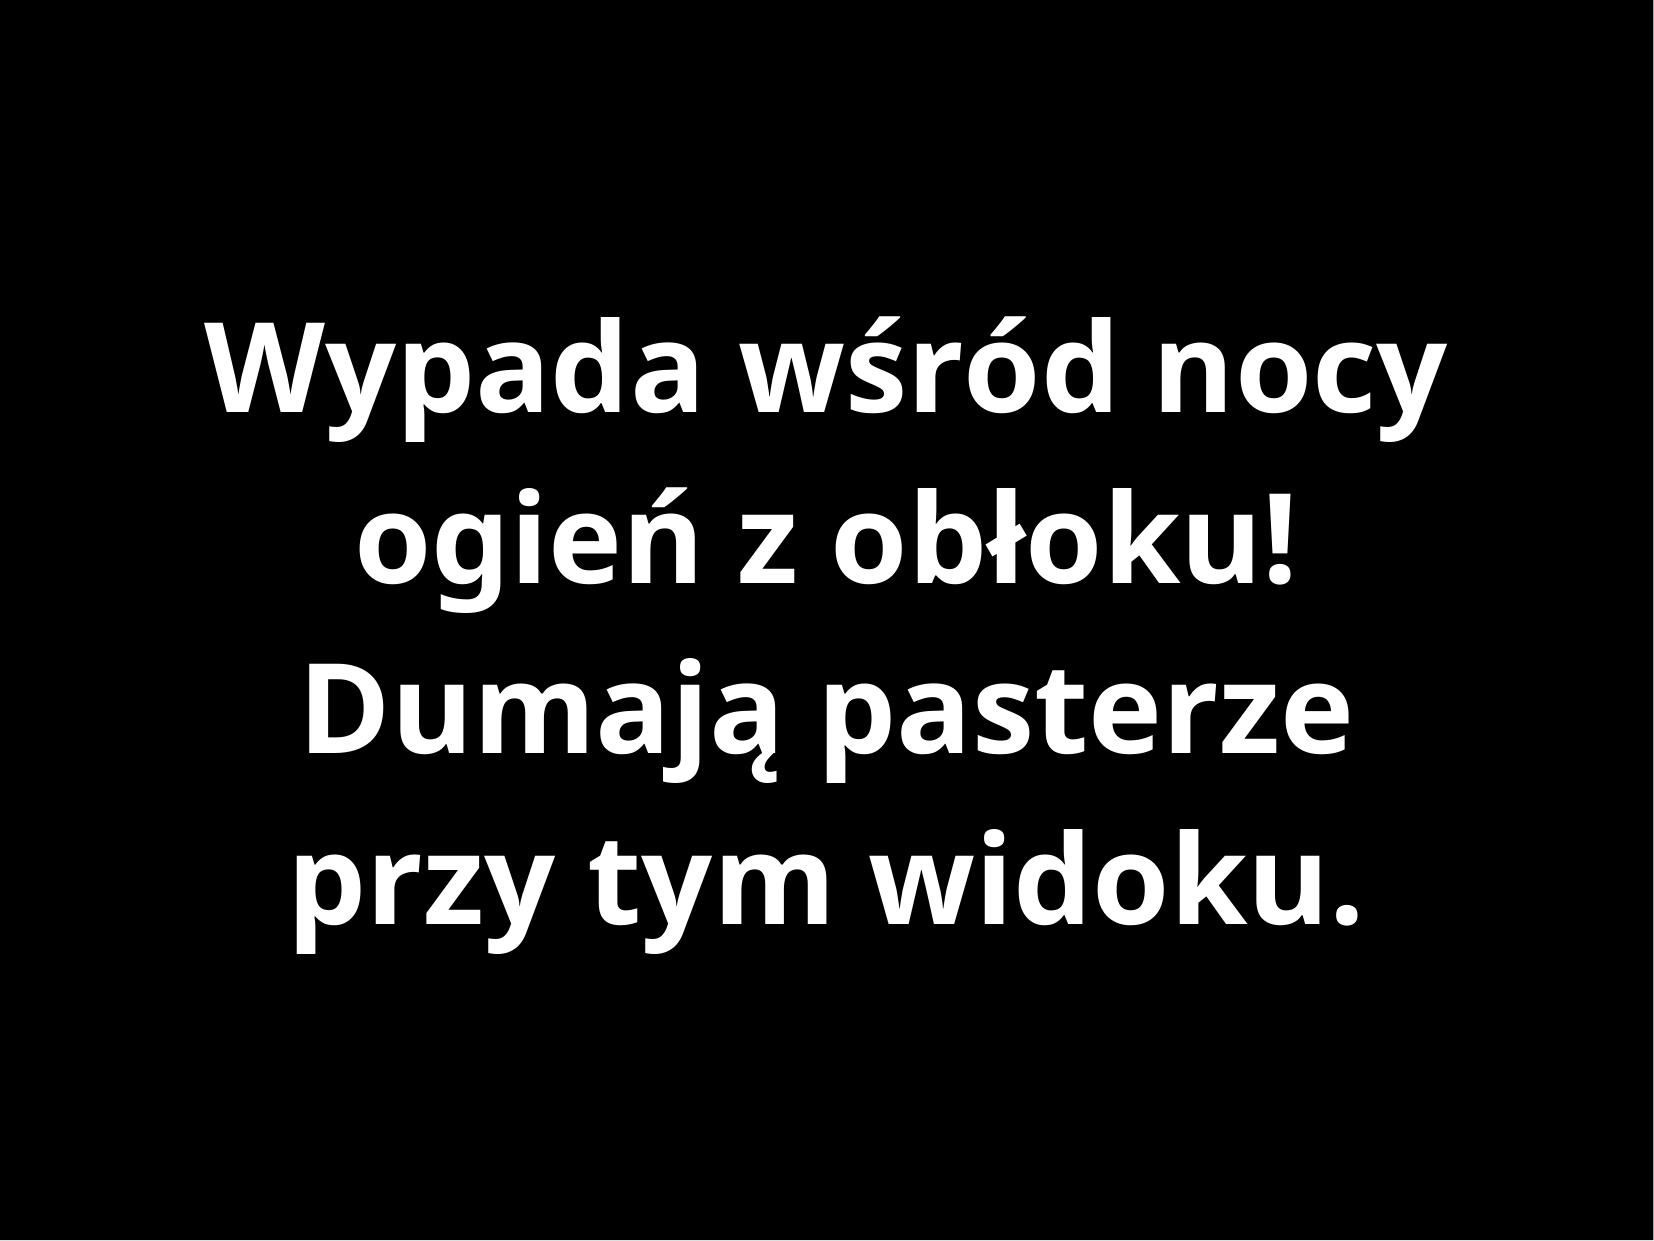

# Wypada wśród nocy ogień z obłoku! Dumają pasterze przy tym widoku.